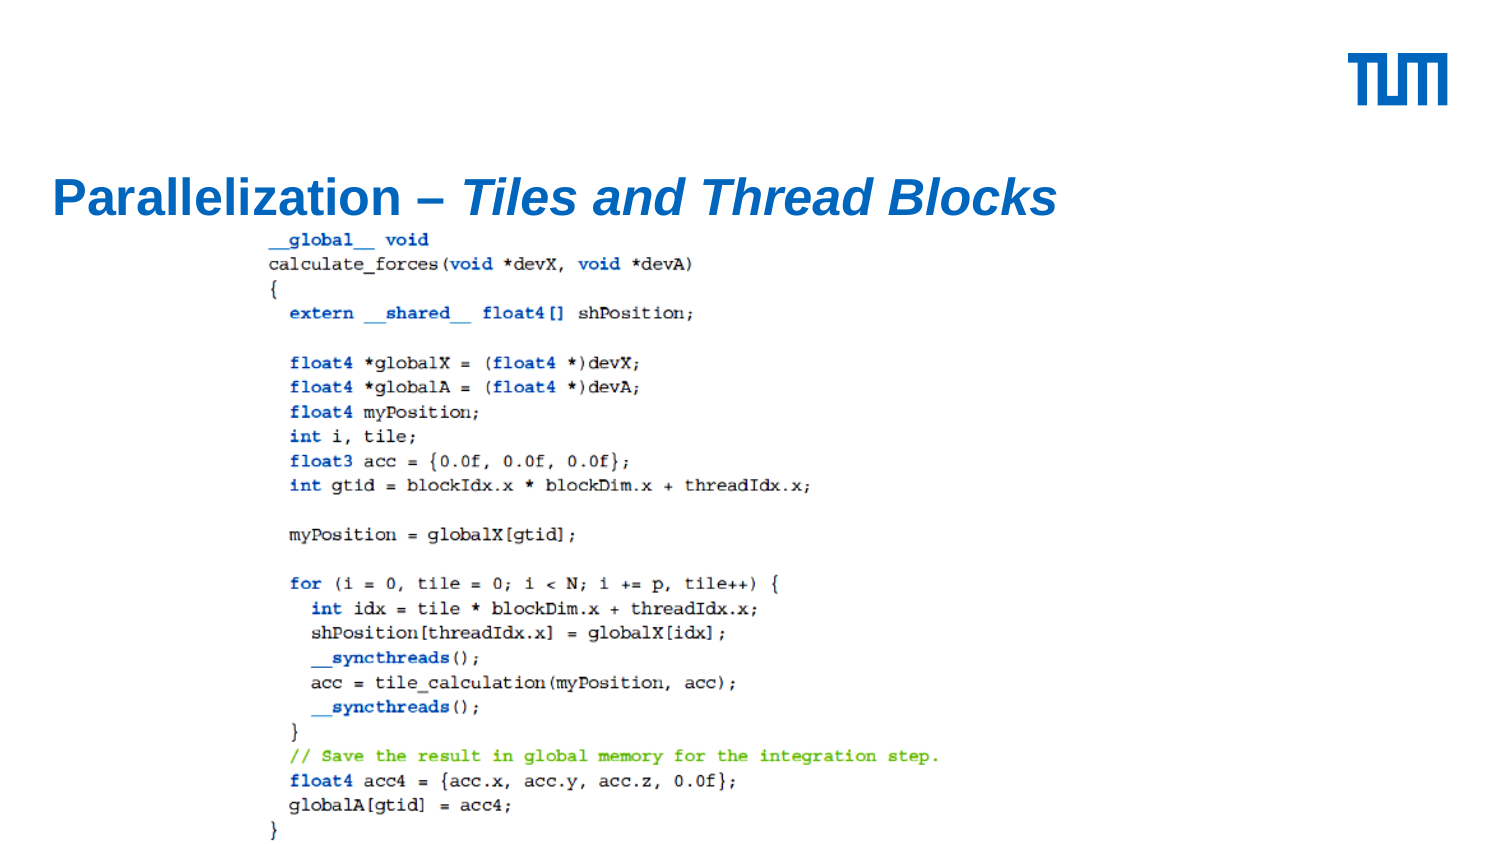

# Parallelization – Tiles and Thread Blocks